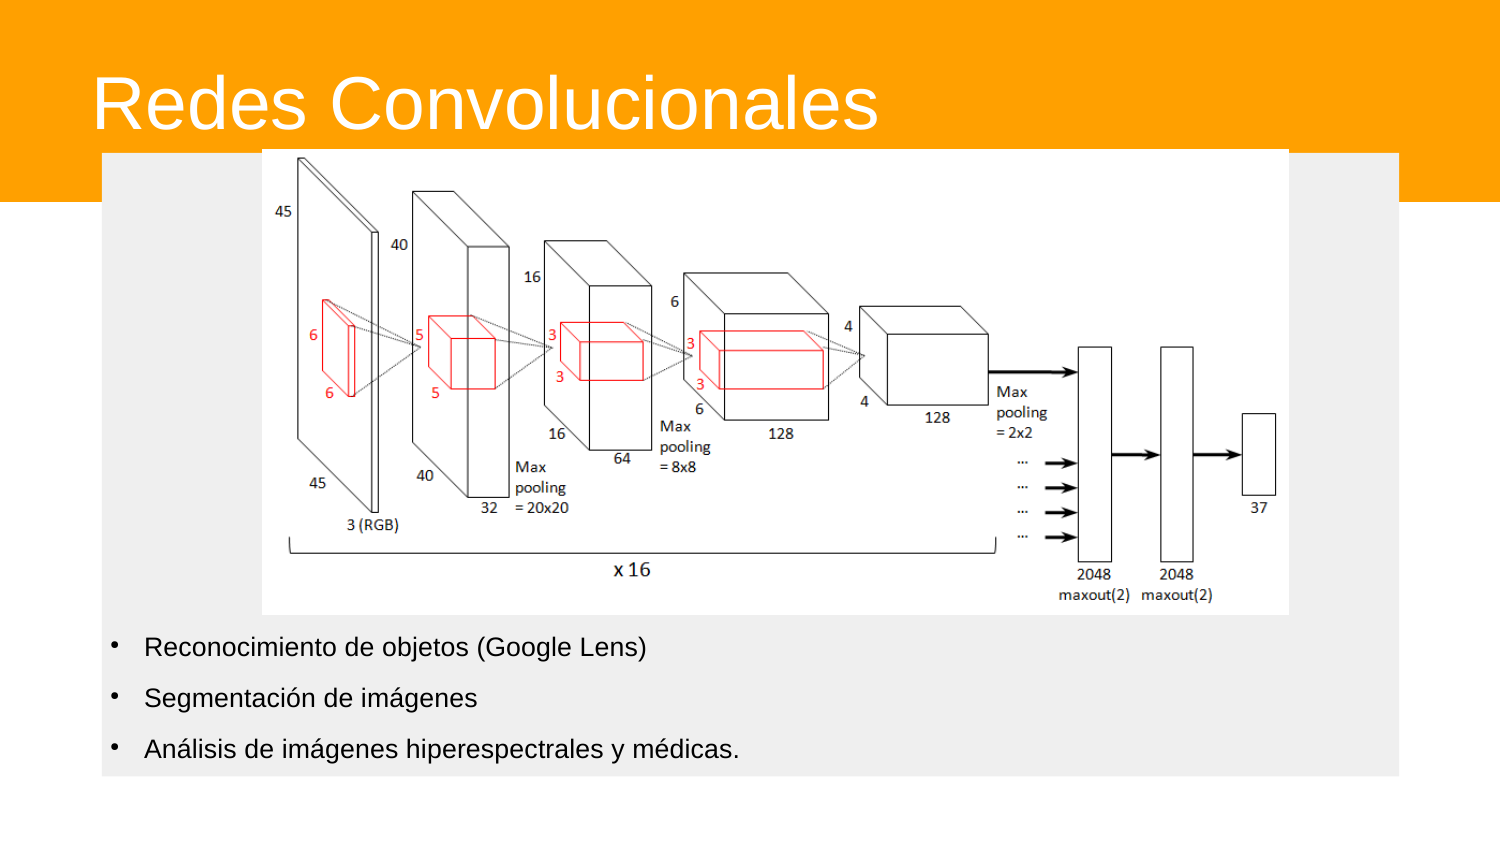

# Redes Convolucionales
Reconocimiento de objetos (Google Lens)
Segmentación de imágenes
Análisis de imágenes hiperespectrales y médicas.